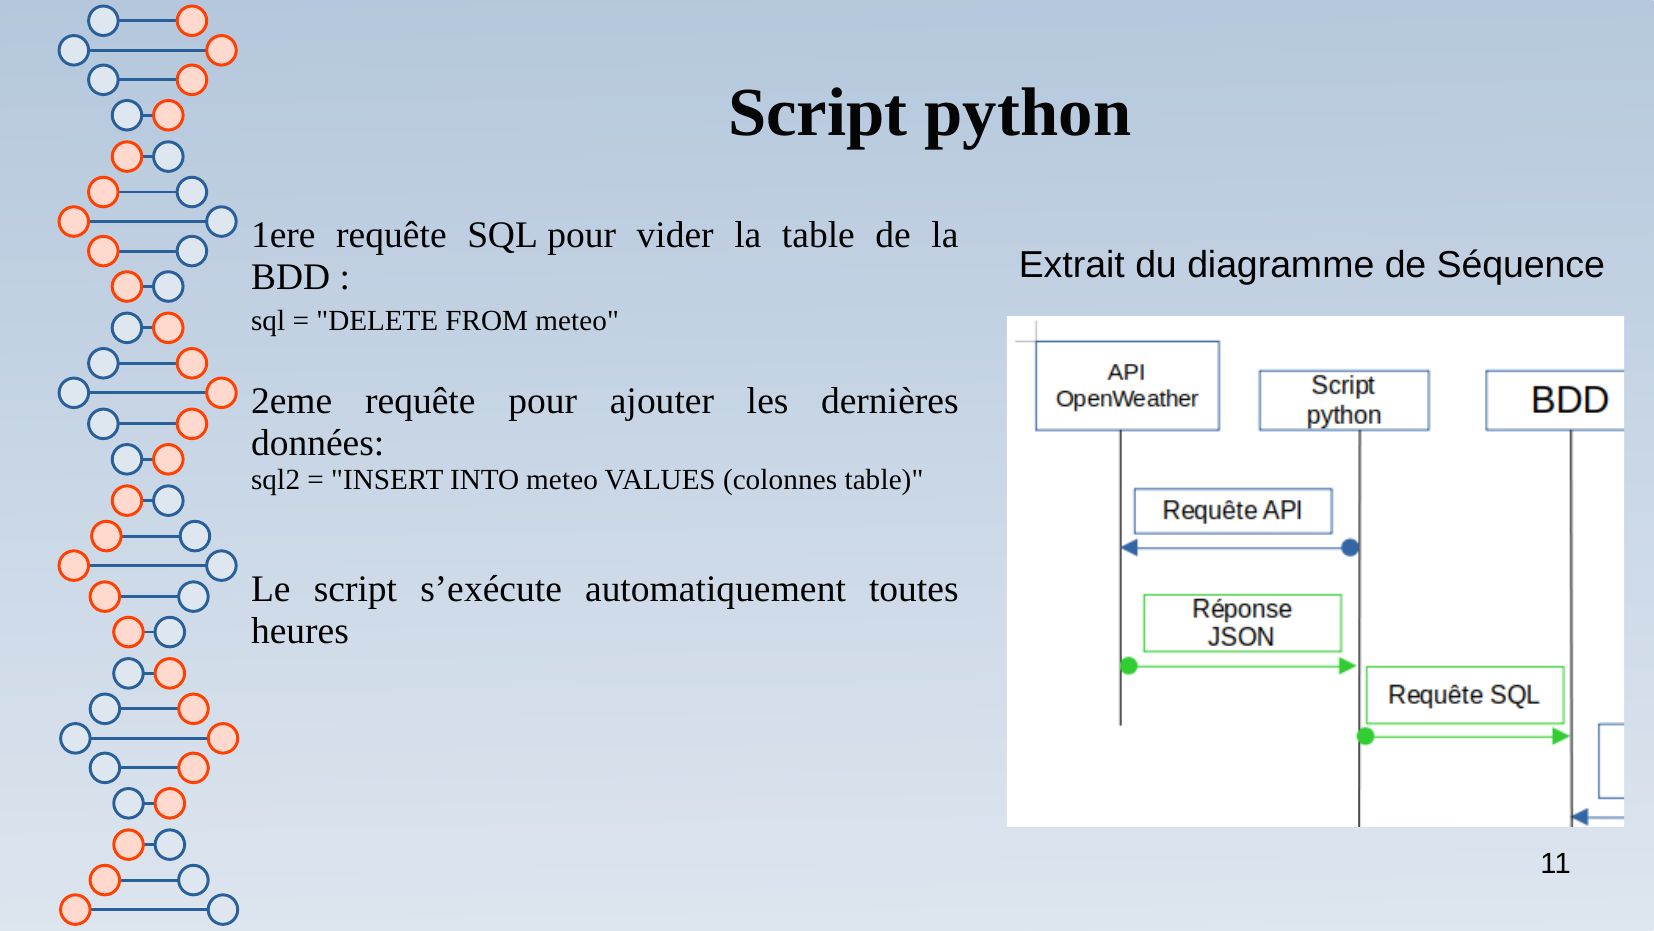

# Script python
1ere requête SQL pour vider la table de la BDD :
sql = "DELETE FROM meteo"
2eme requête pour ajouter les dernières données:
sql2 = "INSERT INTO meteo VALUES (colonnes table)"
Extrait du diagramme de Séquence
Le script s’exécute automatiquement toutes heures
11